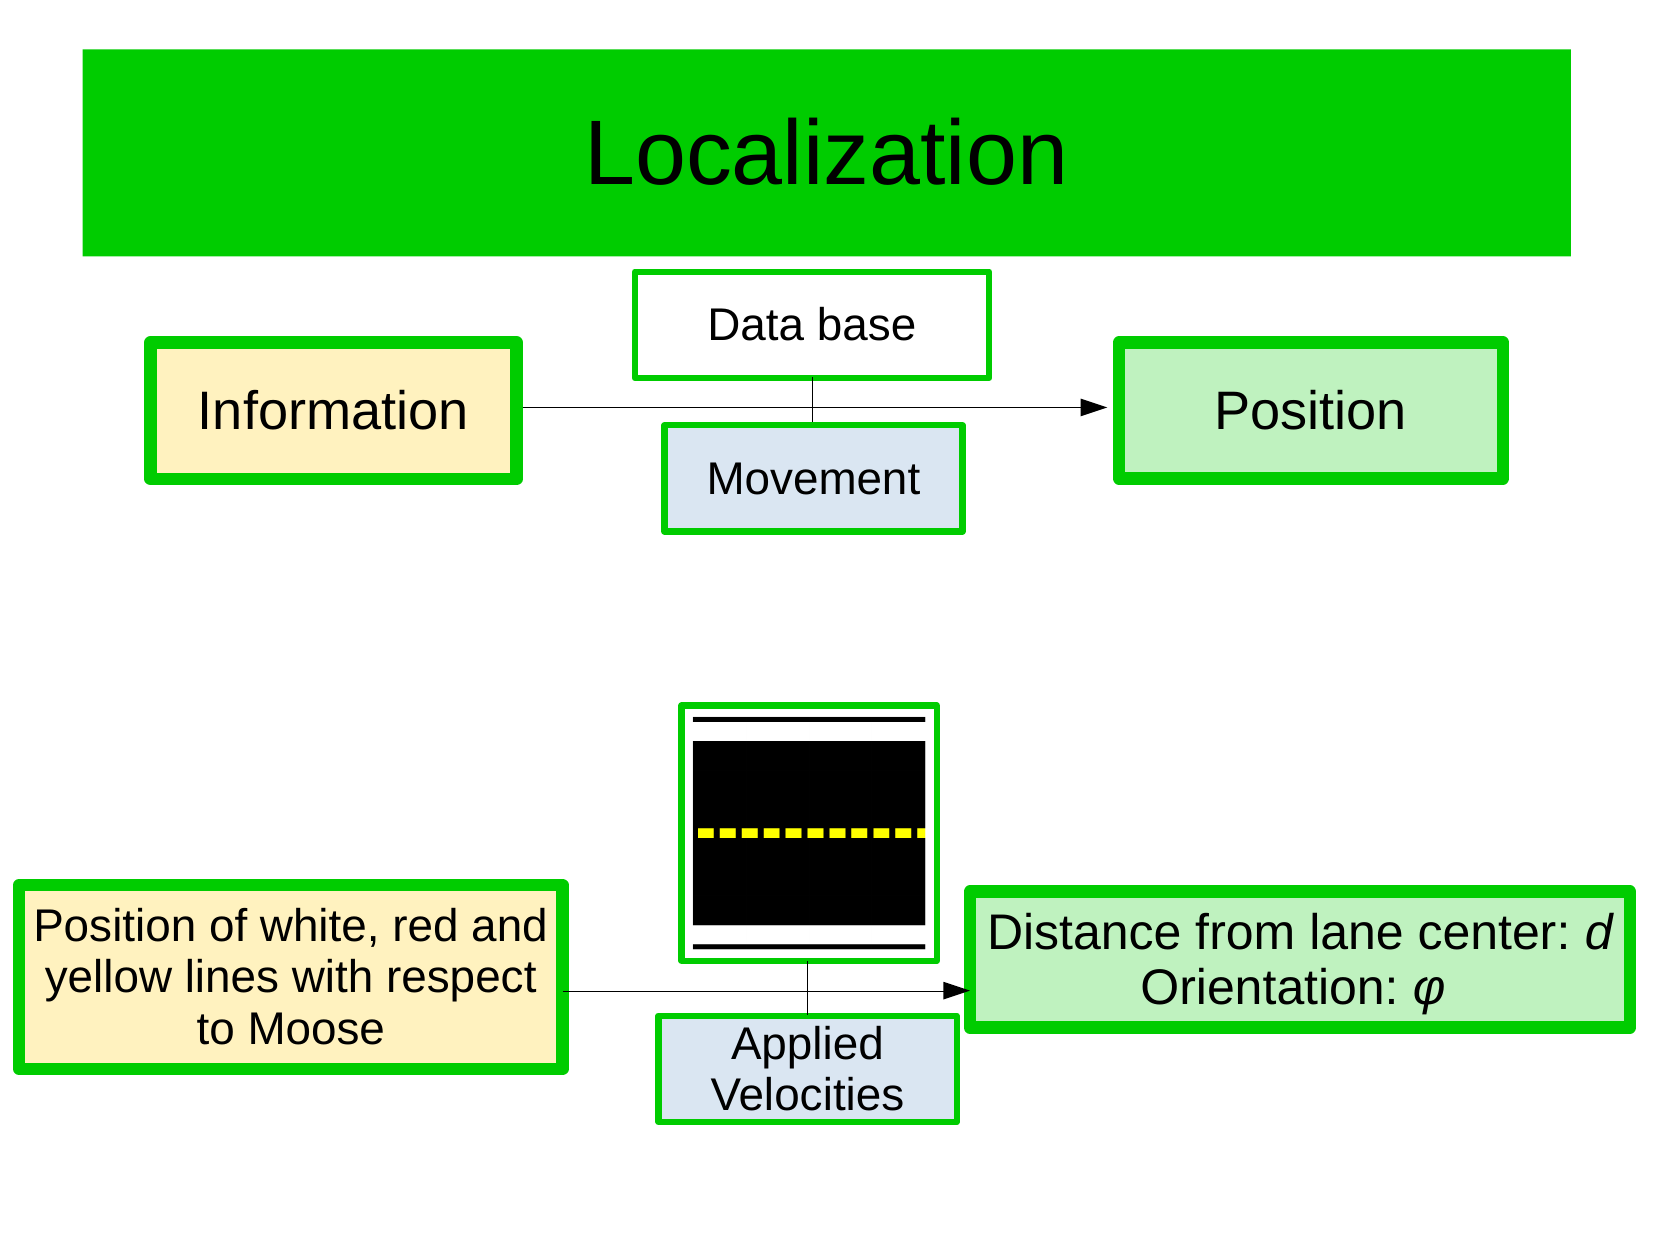

# Localization
Data base
Information
Position
Movement
Position of white, red and
yellow lines with respect
to Moose
Distance from lane center: d
Orientation: φ
Applied
Velocities